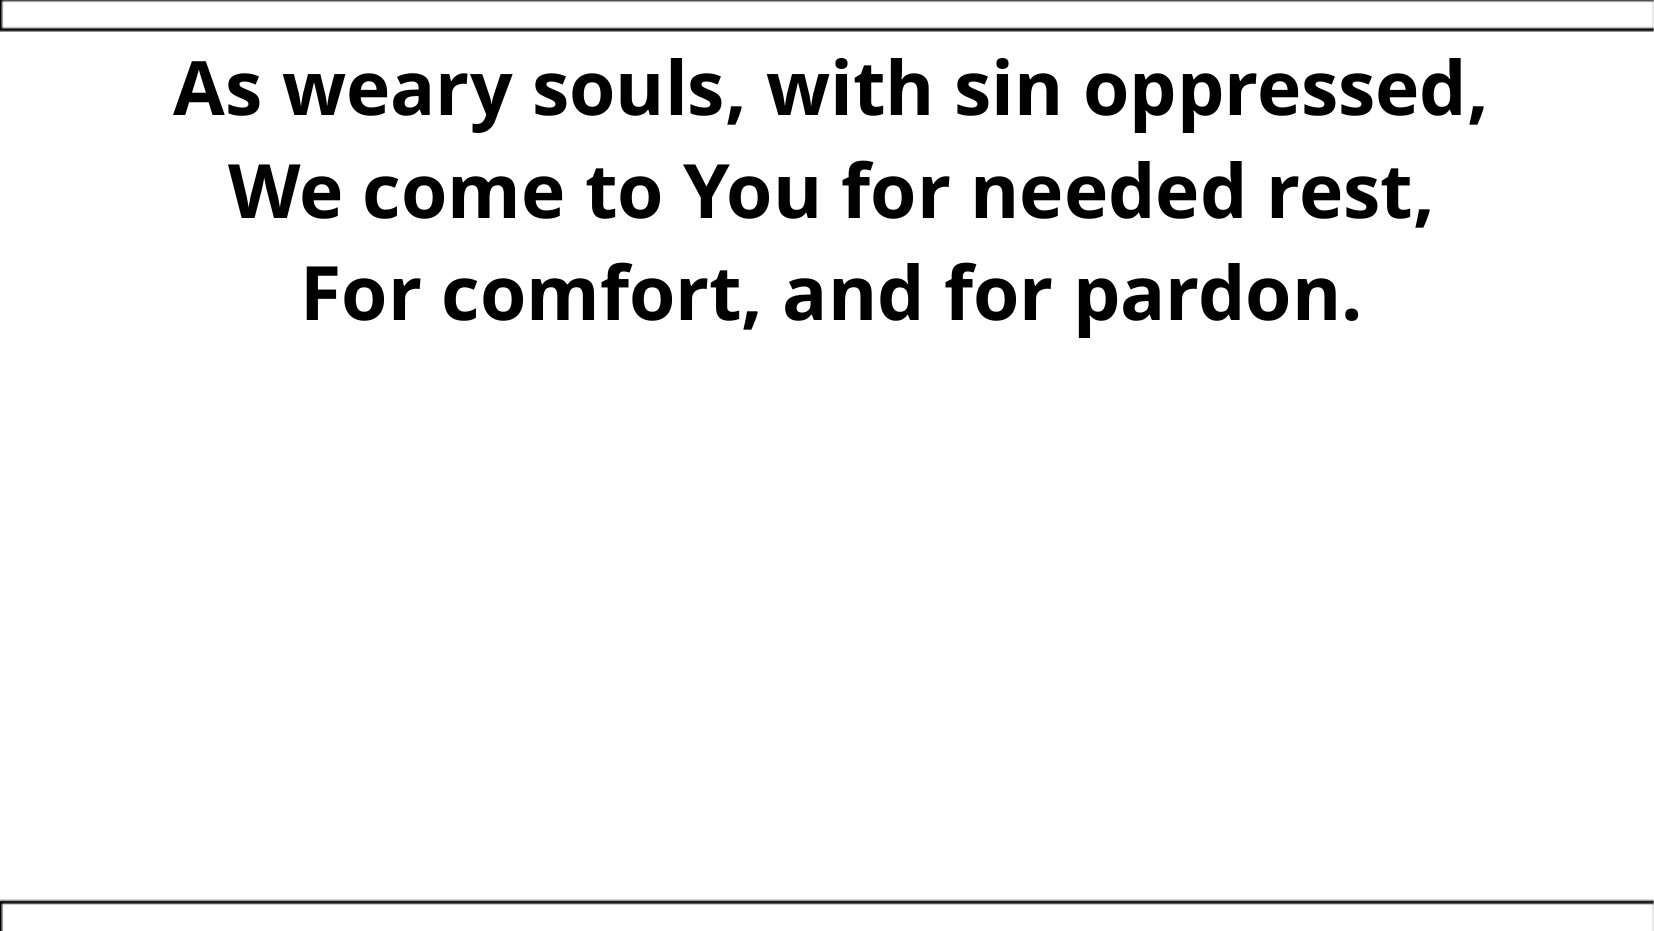

As weary souls, with sin oppressed,
We come to You for needed rest,
For comfort, and for pardon.